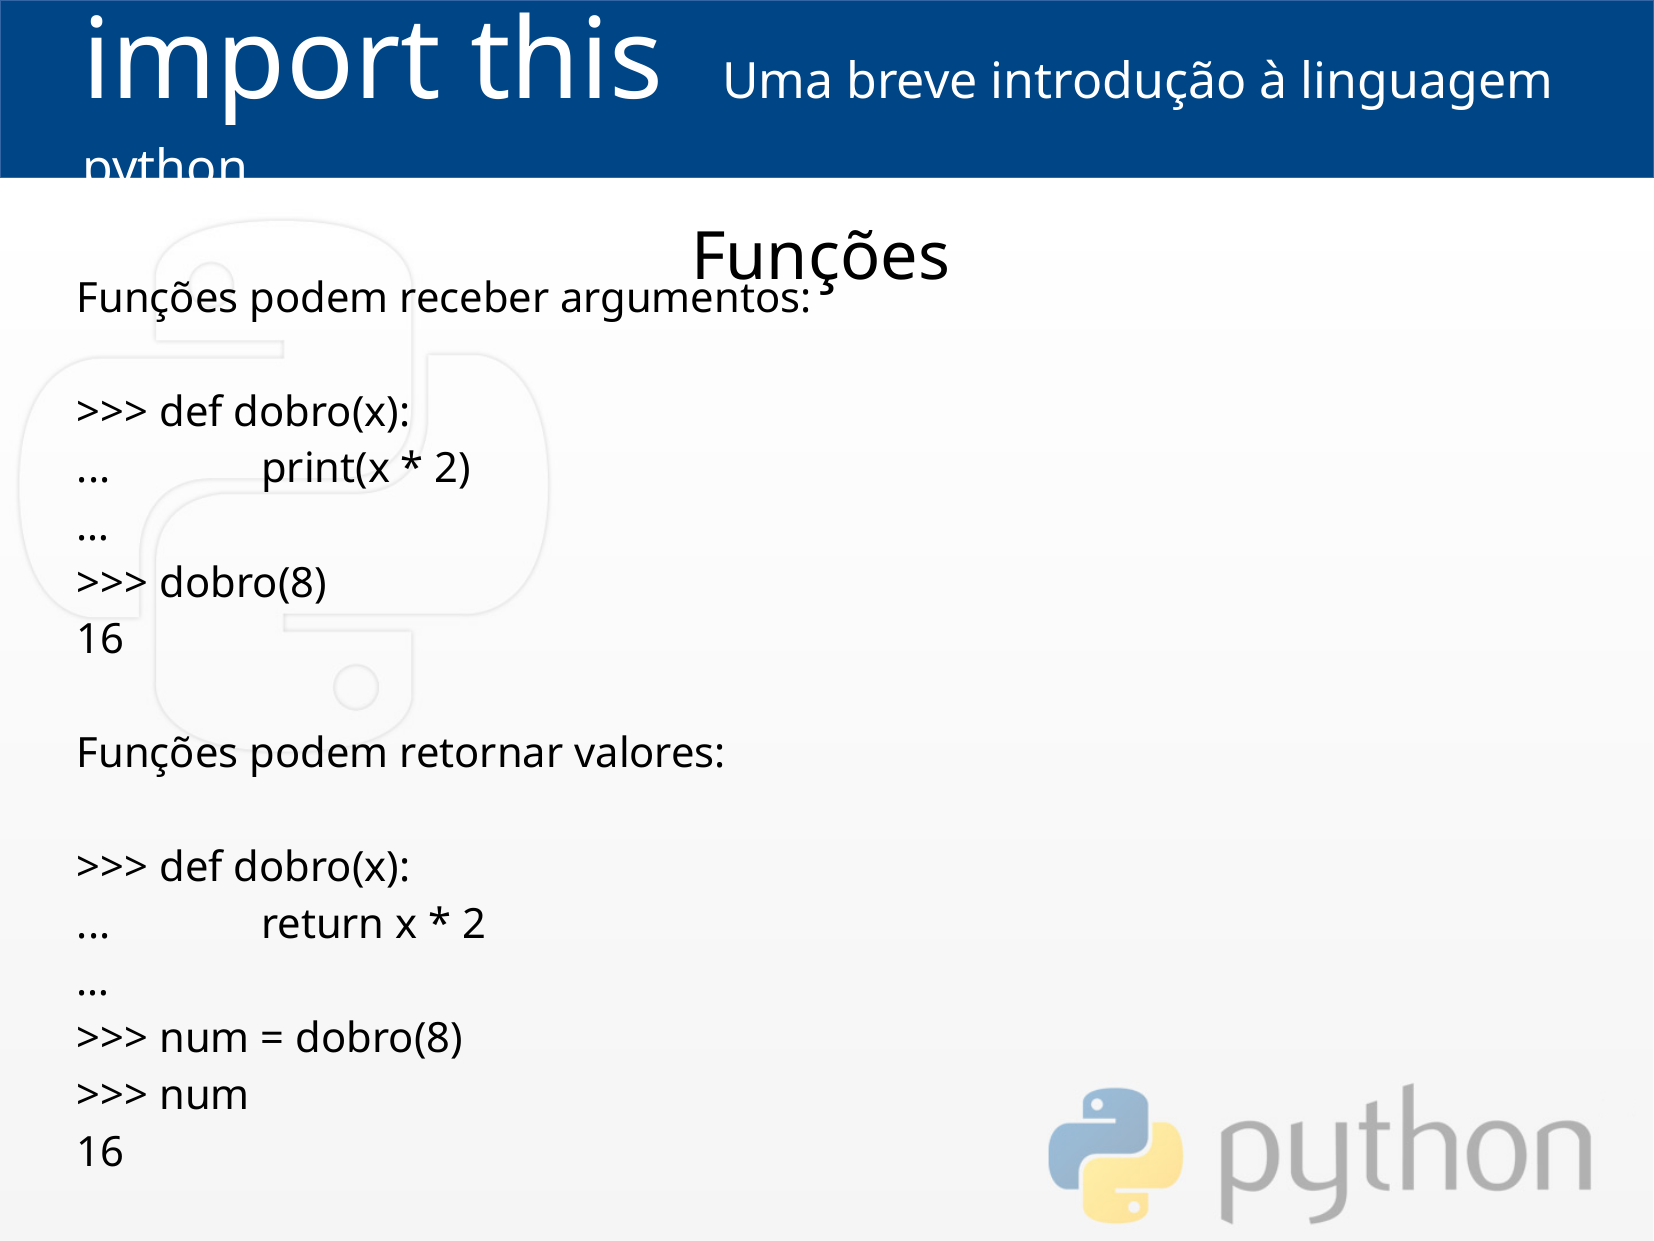

import this Uma breve introdução à linguagem python
Funções
# Funções podem receber argumentos:
>>> def dobro(x):
... print(x * 2)
…
>>> dobro(8)
16
Funções podem retornar valores:
>>> def dobro(x):
... return x * 2
…
>>> num = dobro(8)
>>> num
16